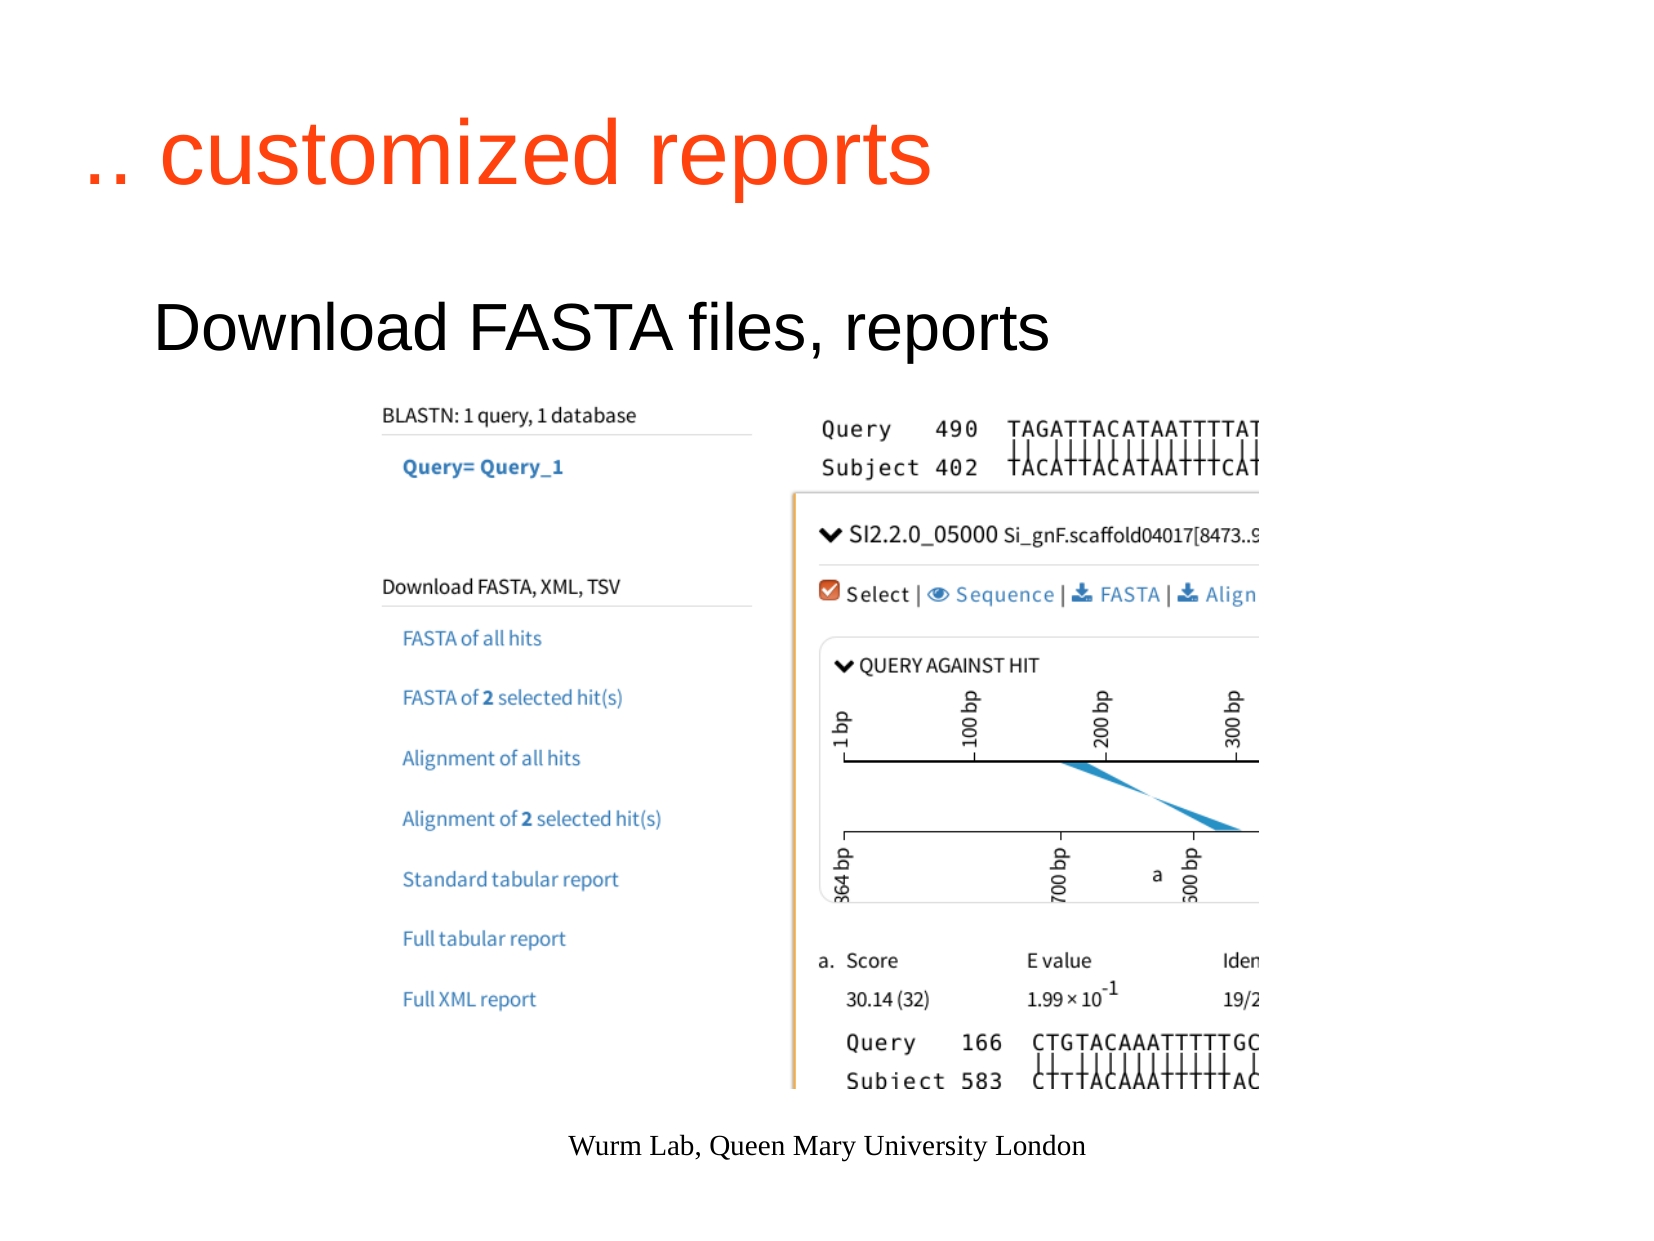

# .. customized reports
Download FASTA files, reports
Wurm Lab, Queen Mary University London